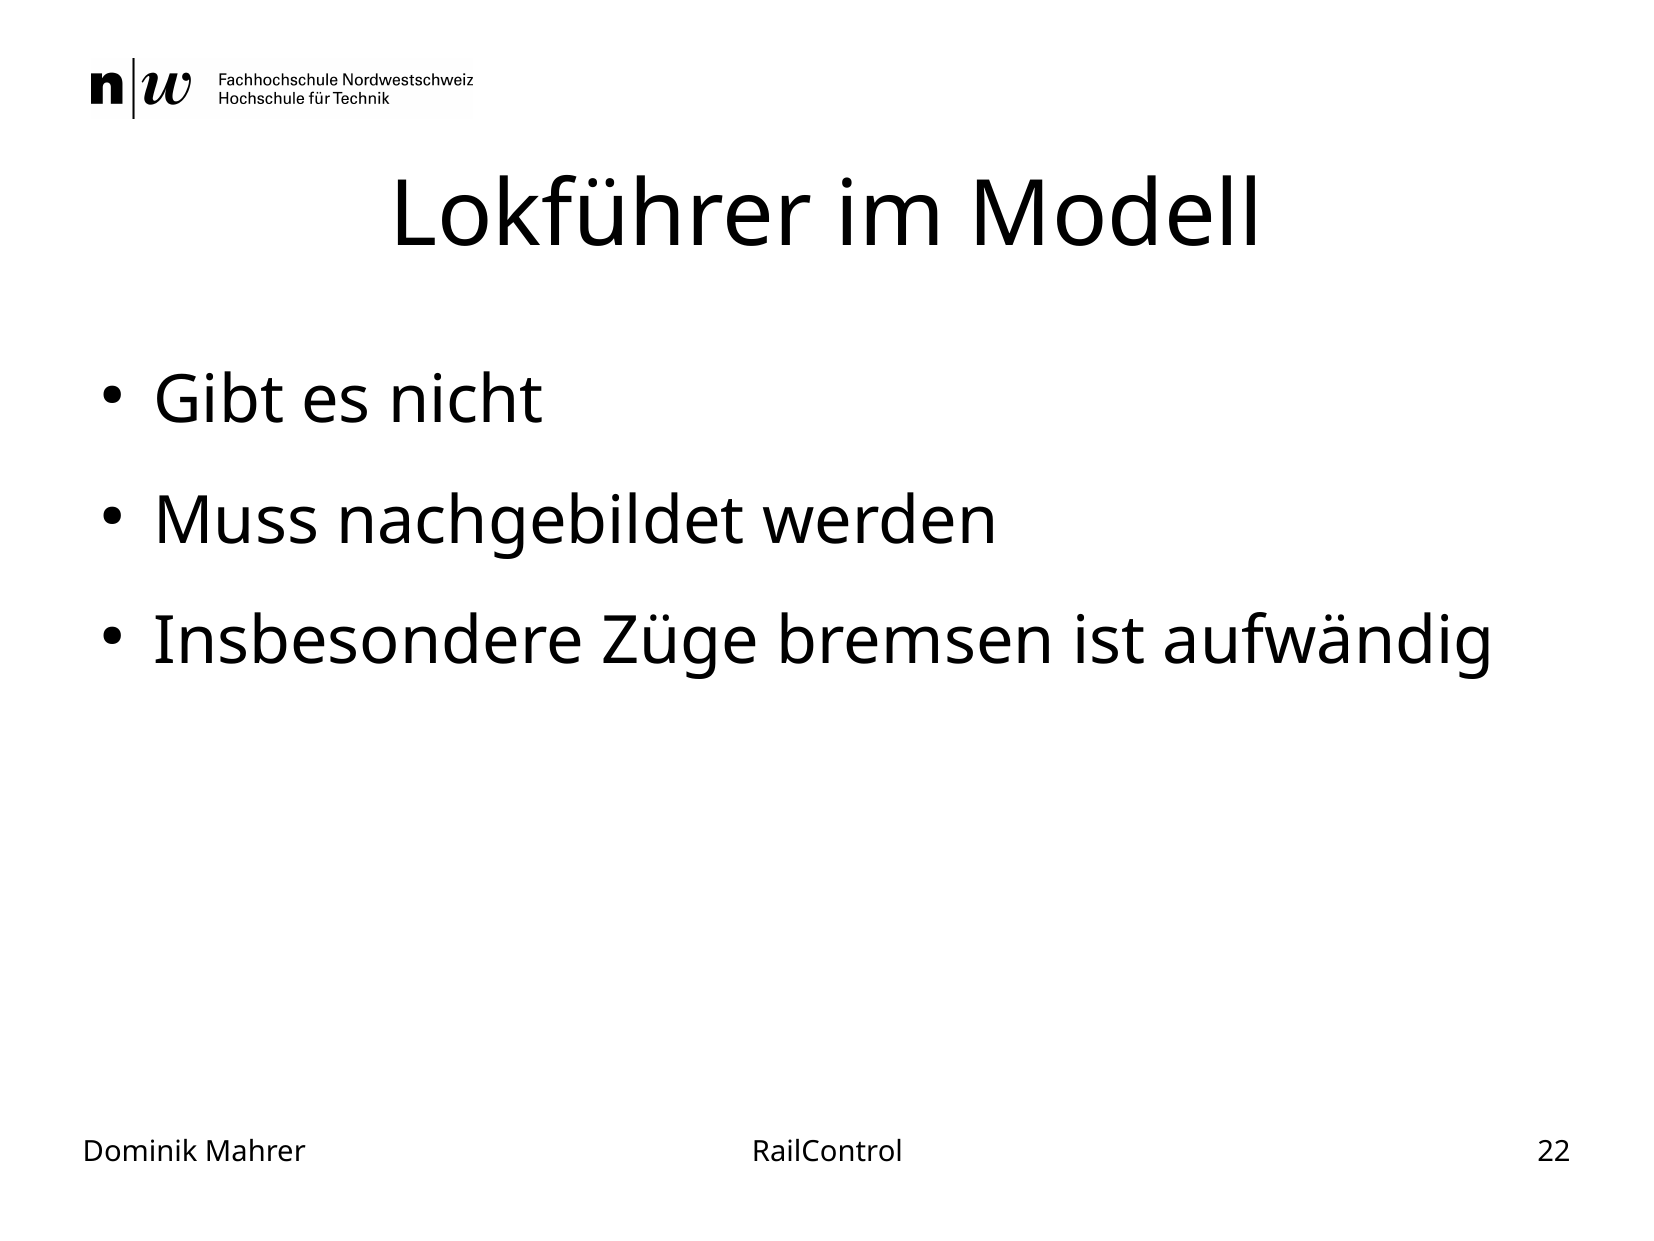

# Lokführer im Modell
Gibt es nicht
Muss nachgebildet werden
Insbesondere Züge bremsen ist aufwändig
Dominik Mahrer
RailControl
22